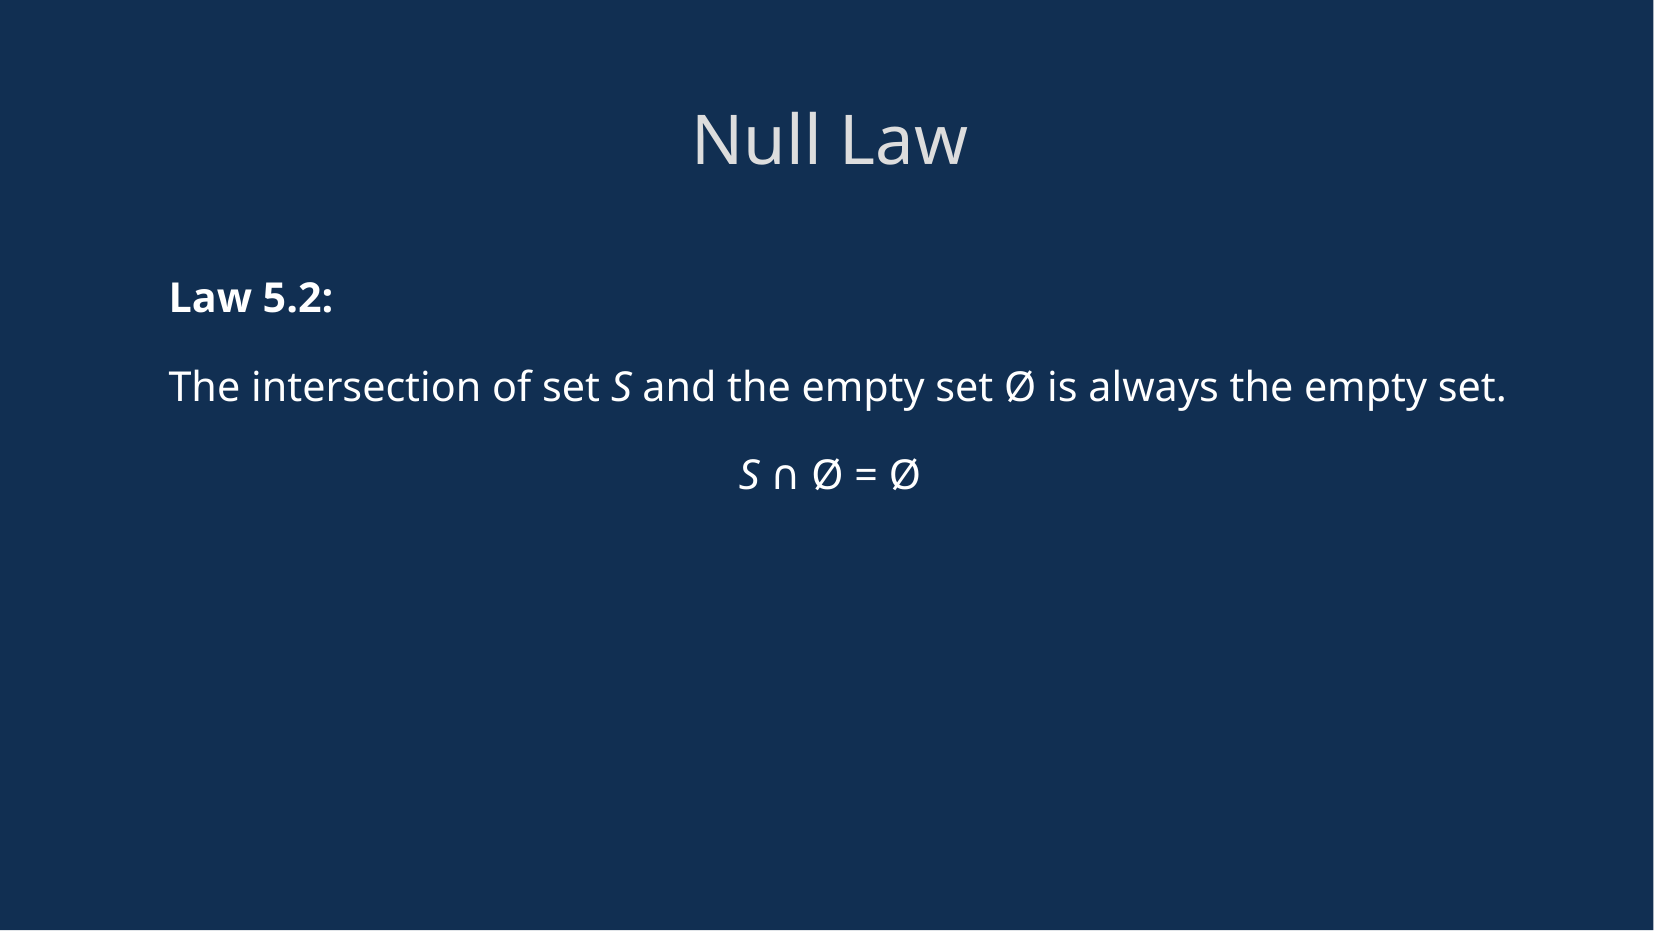

# Null Law
Law 5.2:
The intersection of set S and the empty set Ø is always the empty set.
S ∩ Ø = Ø